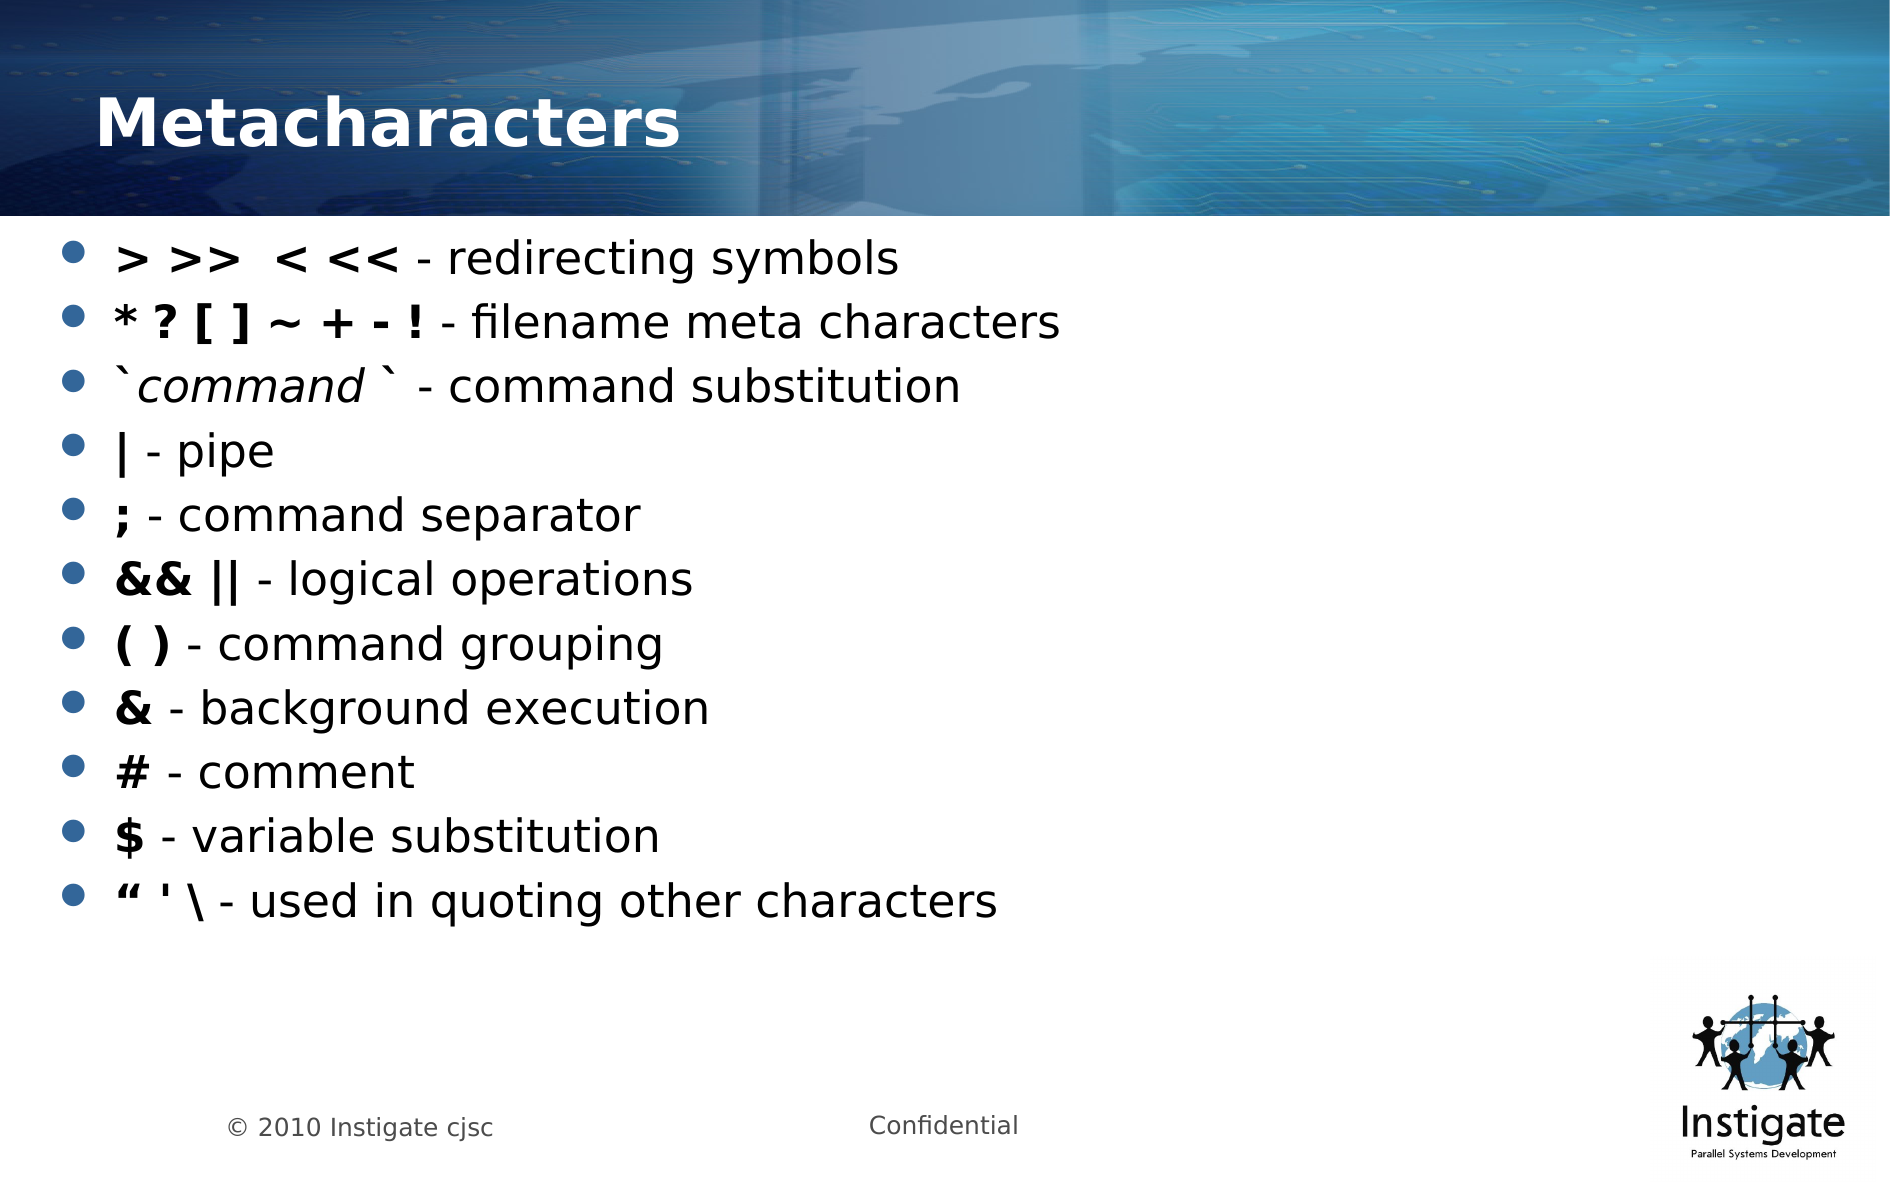

# Metacharacters
> >> < << - redirecting symbols
* ? [ ] ~ + - ! - filename meta characters
`command ` - command substitution
| - pipe
; - command separator
&& || - logical operations
( ) - command grouping
& - background execution
# - comment
$ - variable substitution
“ ' \ - used in quoting other characters